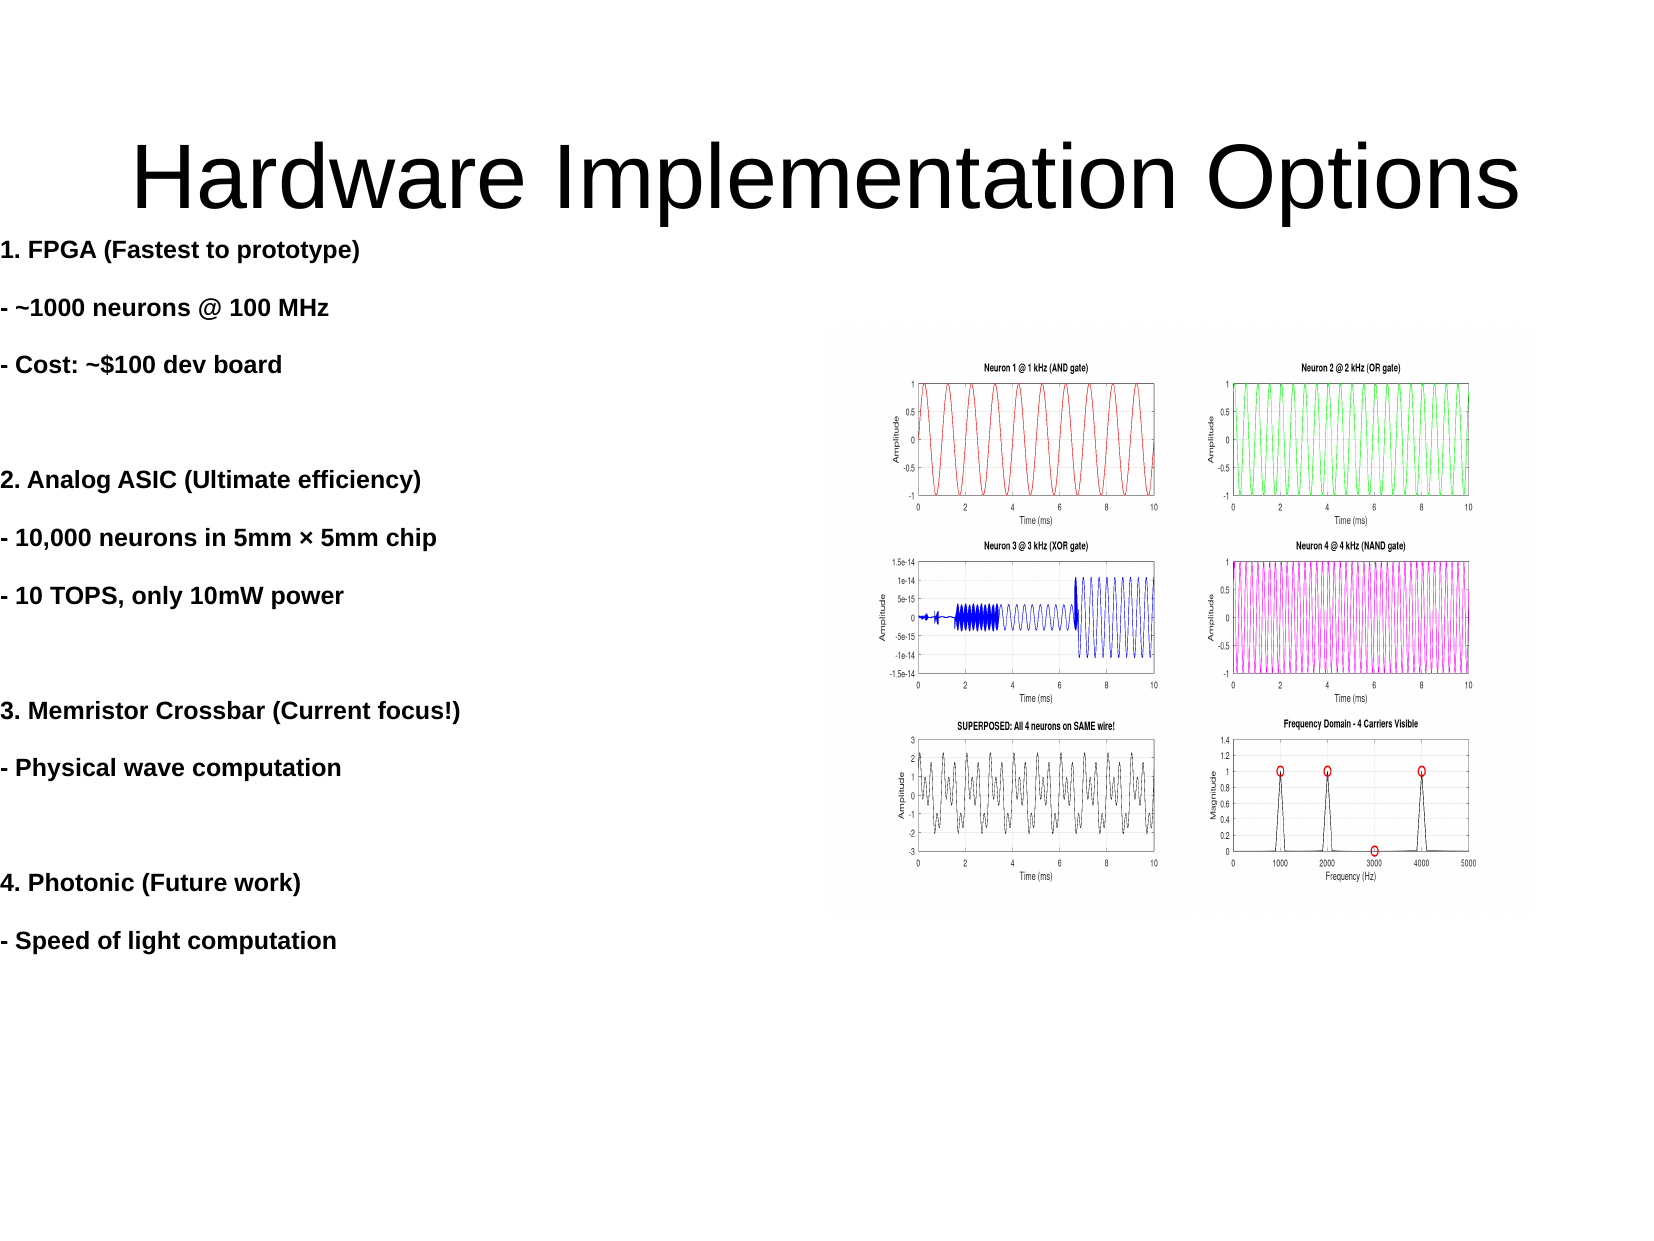

# Hardware Implementation Options
1. FPGA (Fastest to prototype)
- ~1000 neurons @ 100 MHz
- Cost: ~$100 dev board
2. Analog ASIC (Ultimate efficiency)
- 10,000 neurons in 5mm × 5mm chip
- 10 TOPS, only 10mW power
3. Memristor Crossbar (Current focus!)
- Physical wave computation
4. Photonic (Future work)
- Speed of light computation